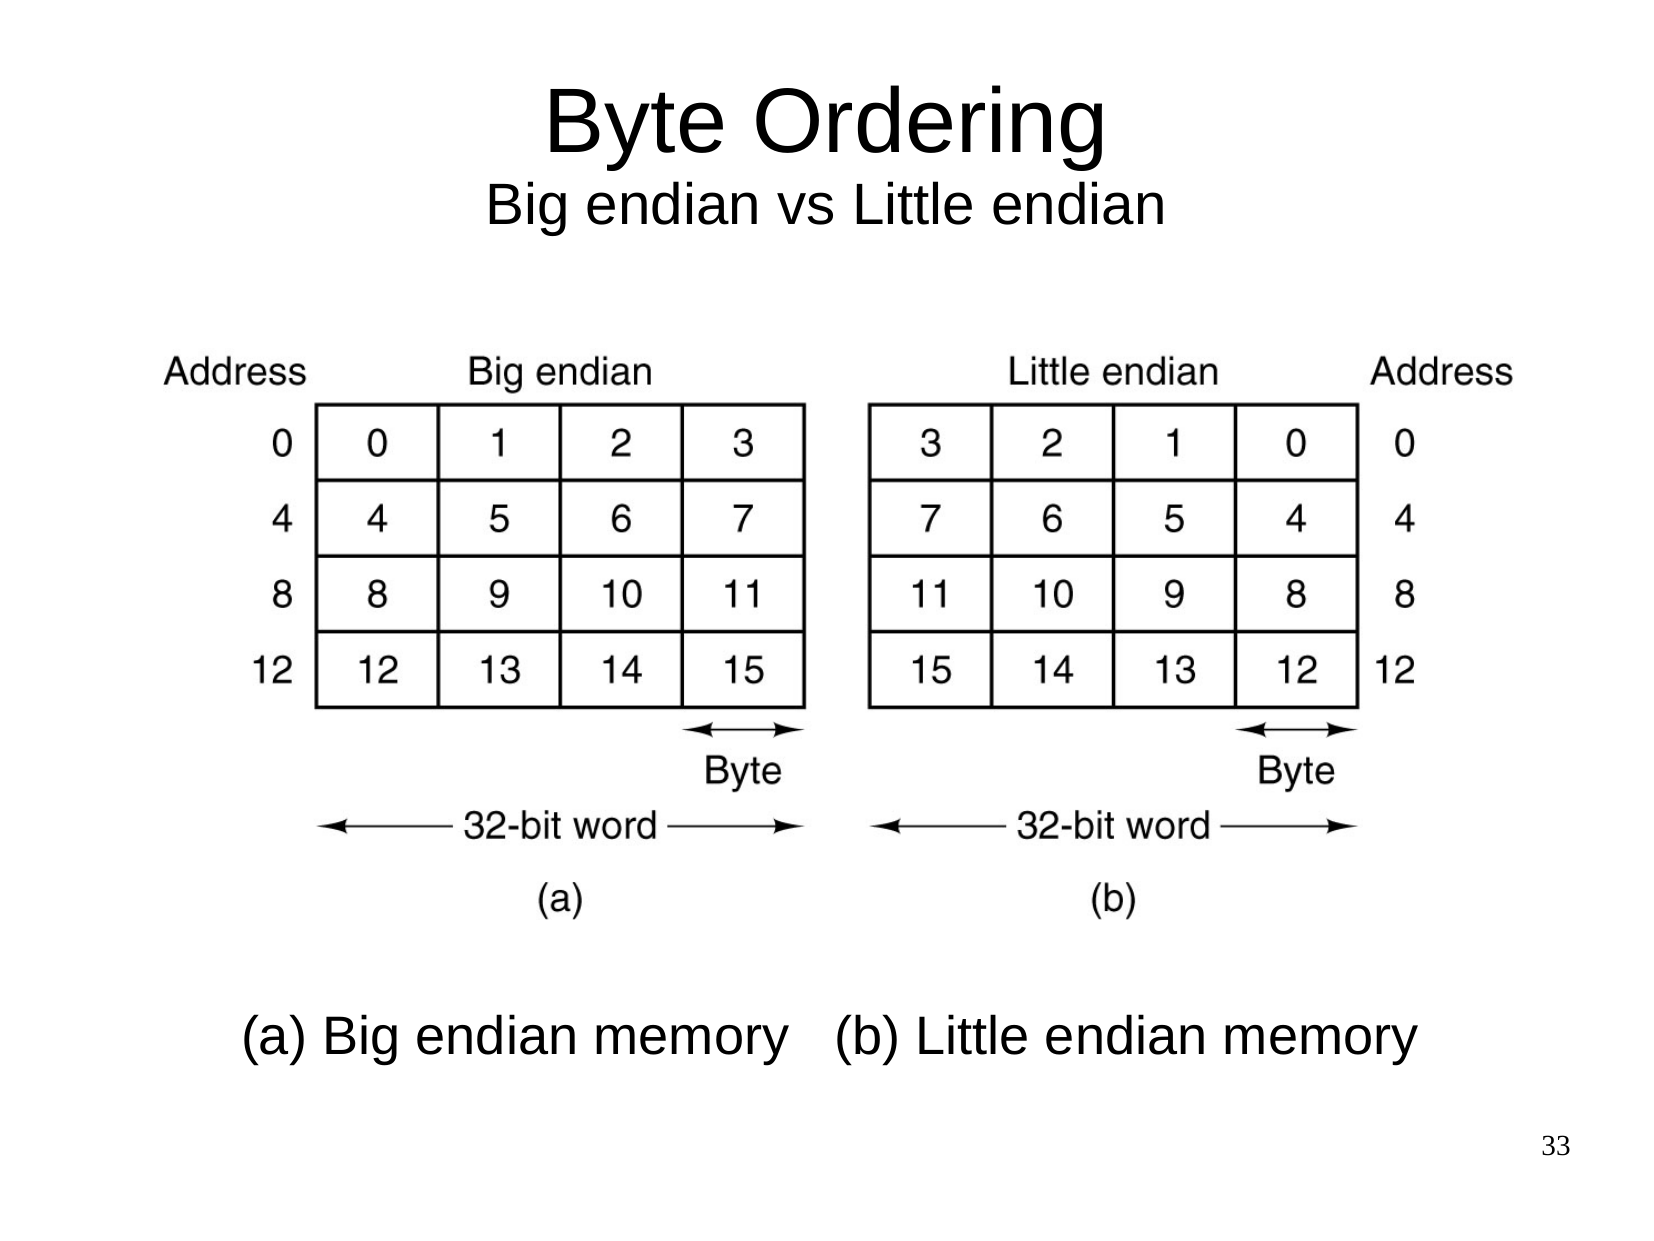

# Byte Ordering Big endian vs Little endian
(a) Big endian memory (b) Little endian memory
33